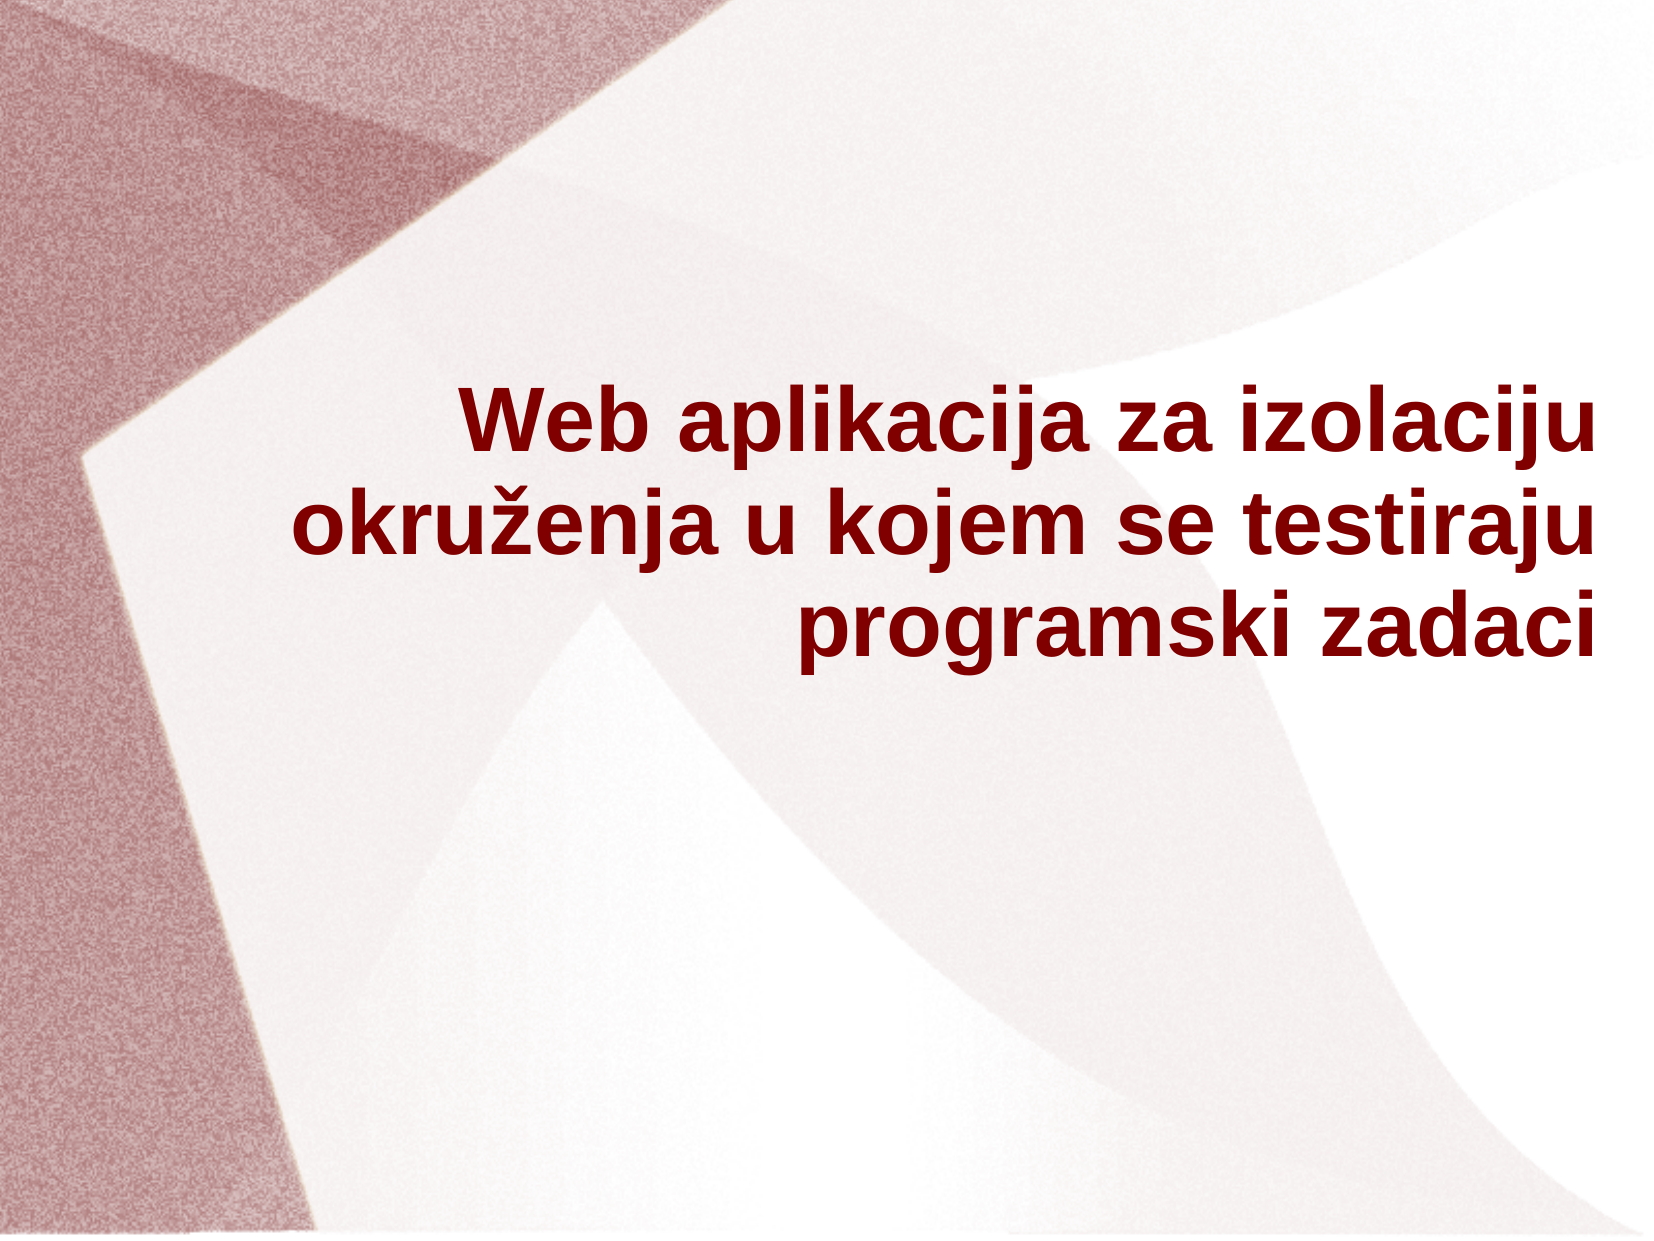

# Web aplikacija za izolaciju okruženja u kojem se testiraju programski zadaci